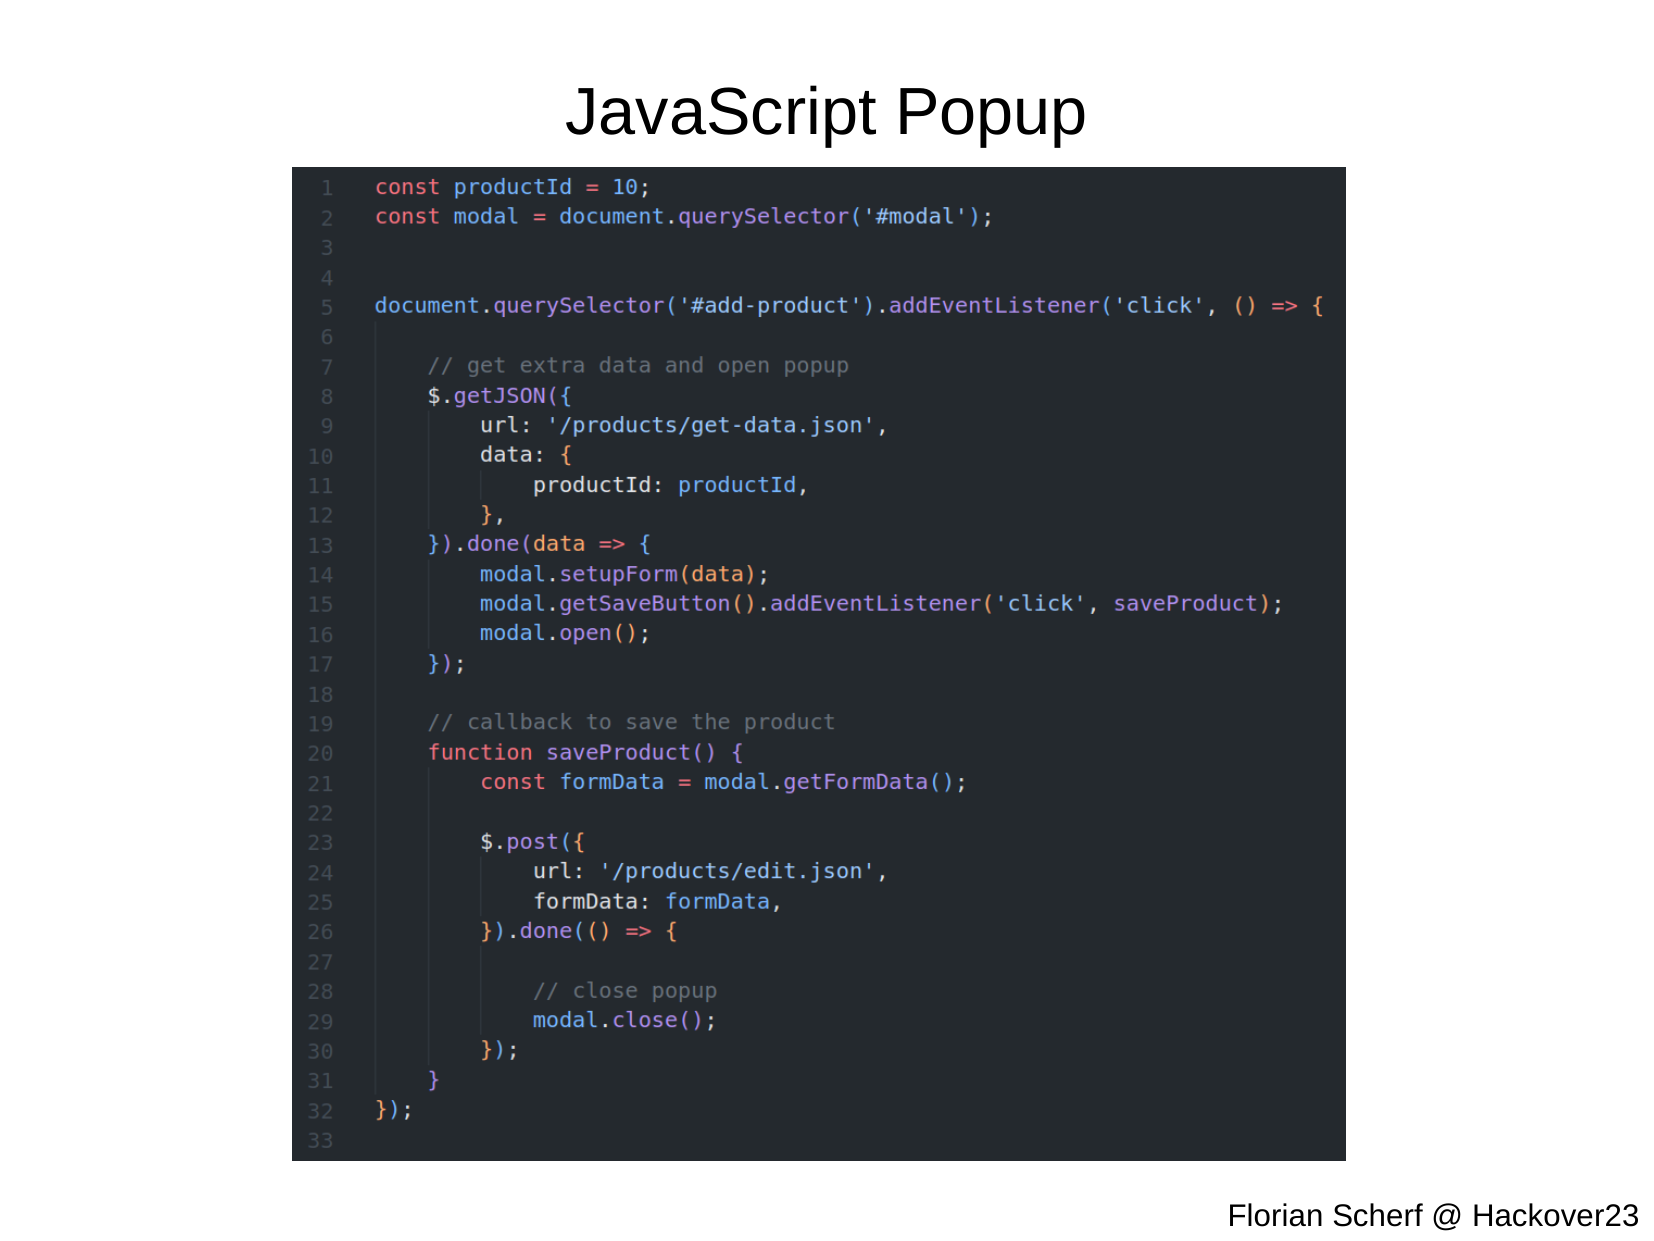

# JavaScript Popup
Florian Scherf @ Hackover23